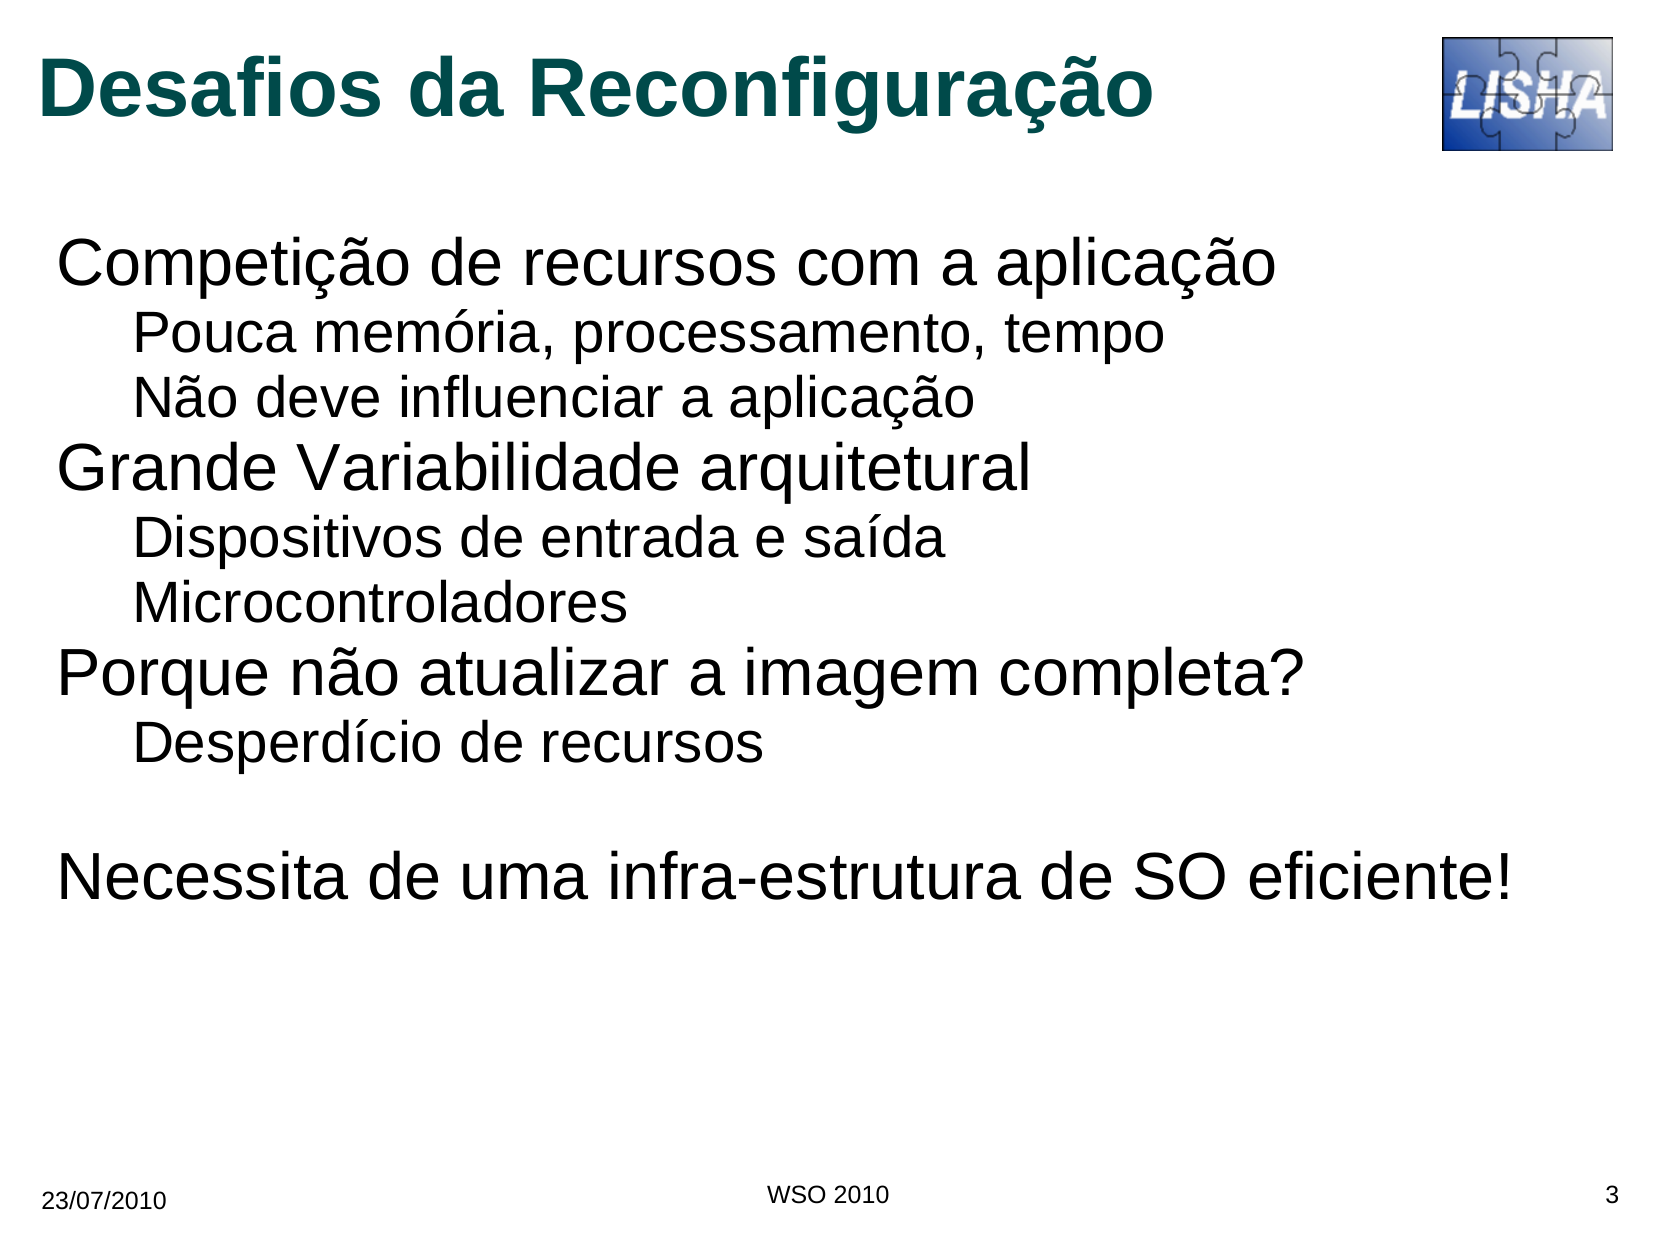

# Desafios da Reconfiguração
 Competição de recursos com a aplicação
Pouca memória, processamento, tempo
Não deve influenciar a aplicação
 Grande Variabilidade arquitetural
Dispositivos de entrada e saída
Microcontroladores
 Porque não atualizar a imagem completa?
Desperdício de recursos
 Necessita de uma infra-estrutura de SO eficiente!